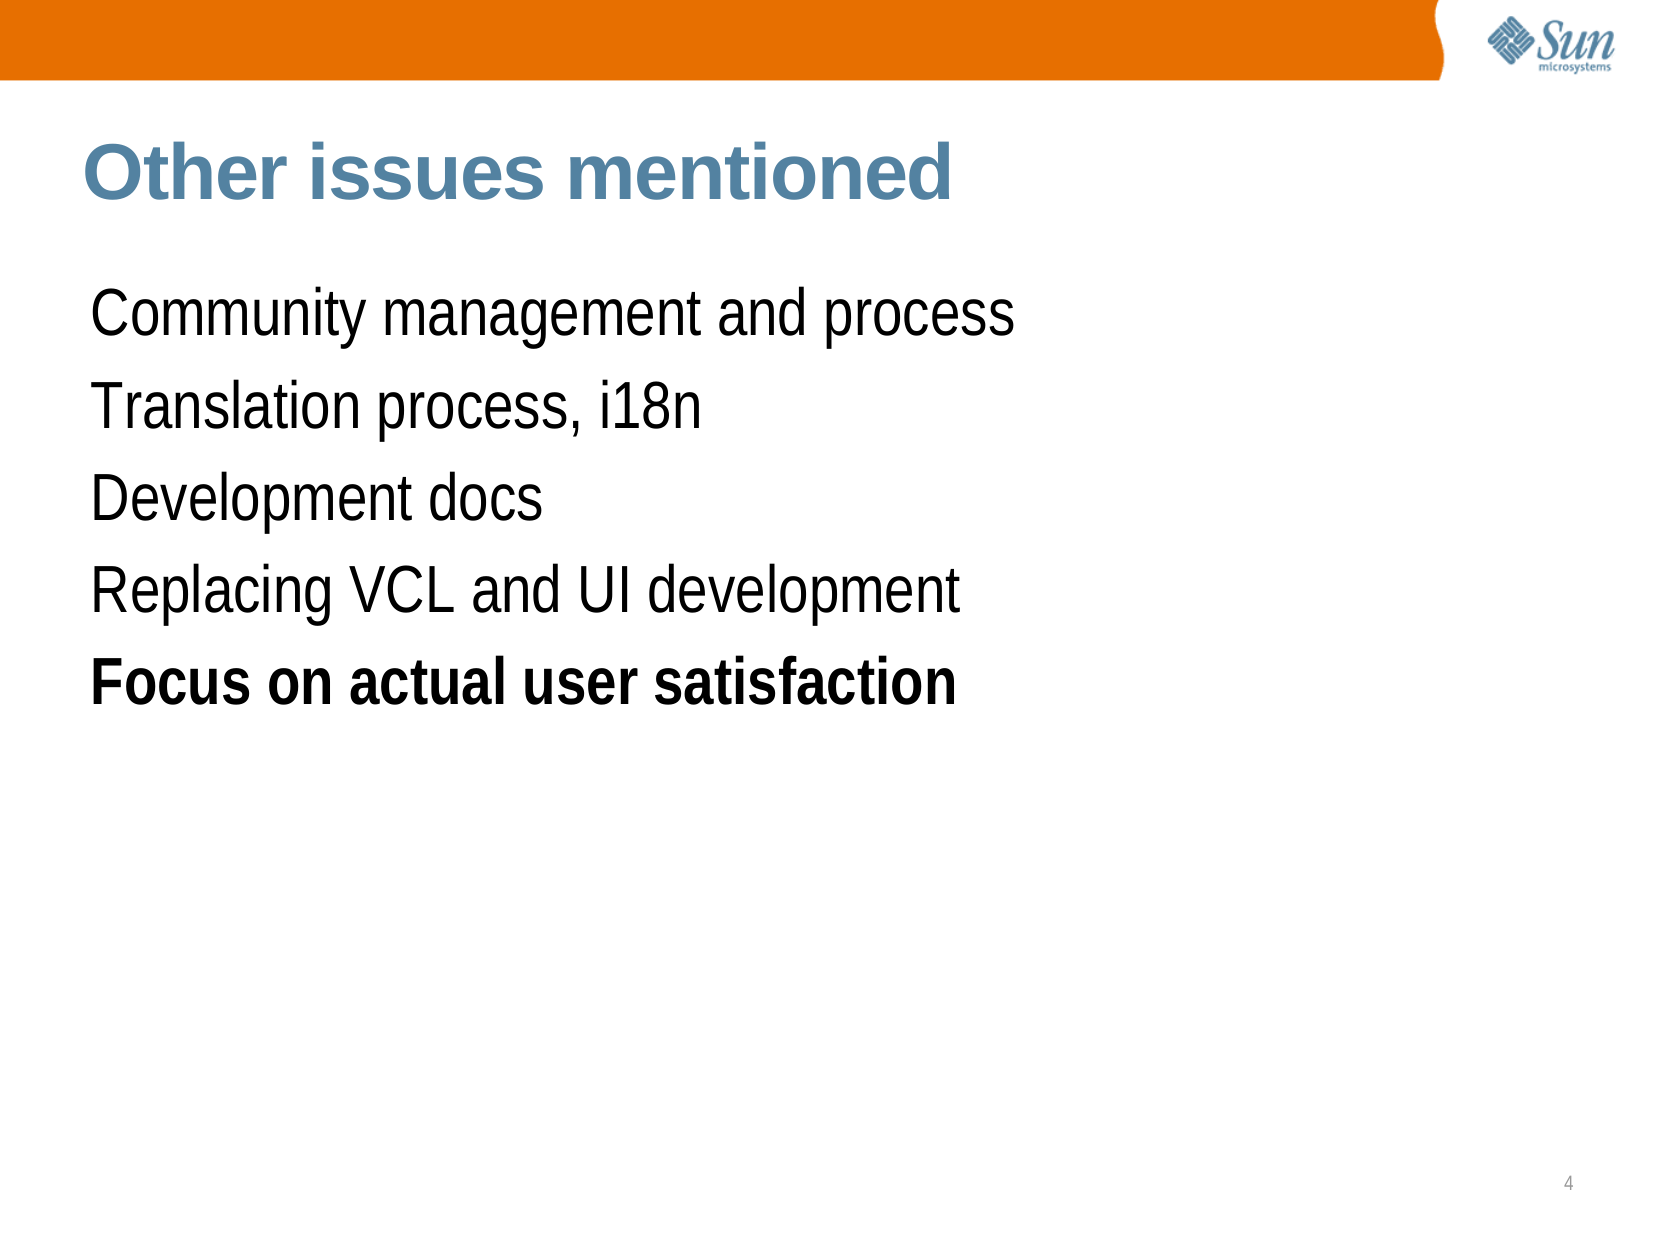

# Other issues mentioned
Community management and process
Translation process, i18n
Development docs
Replacing VCL and UI development
Focus on actual user satisfaction